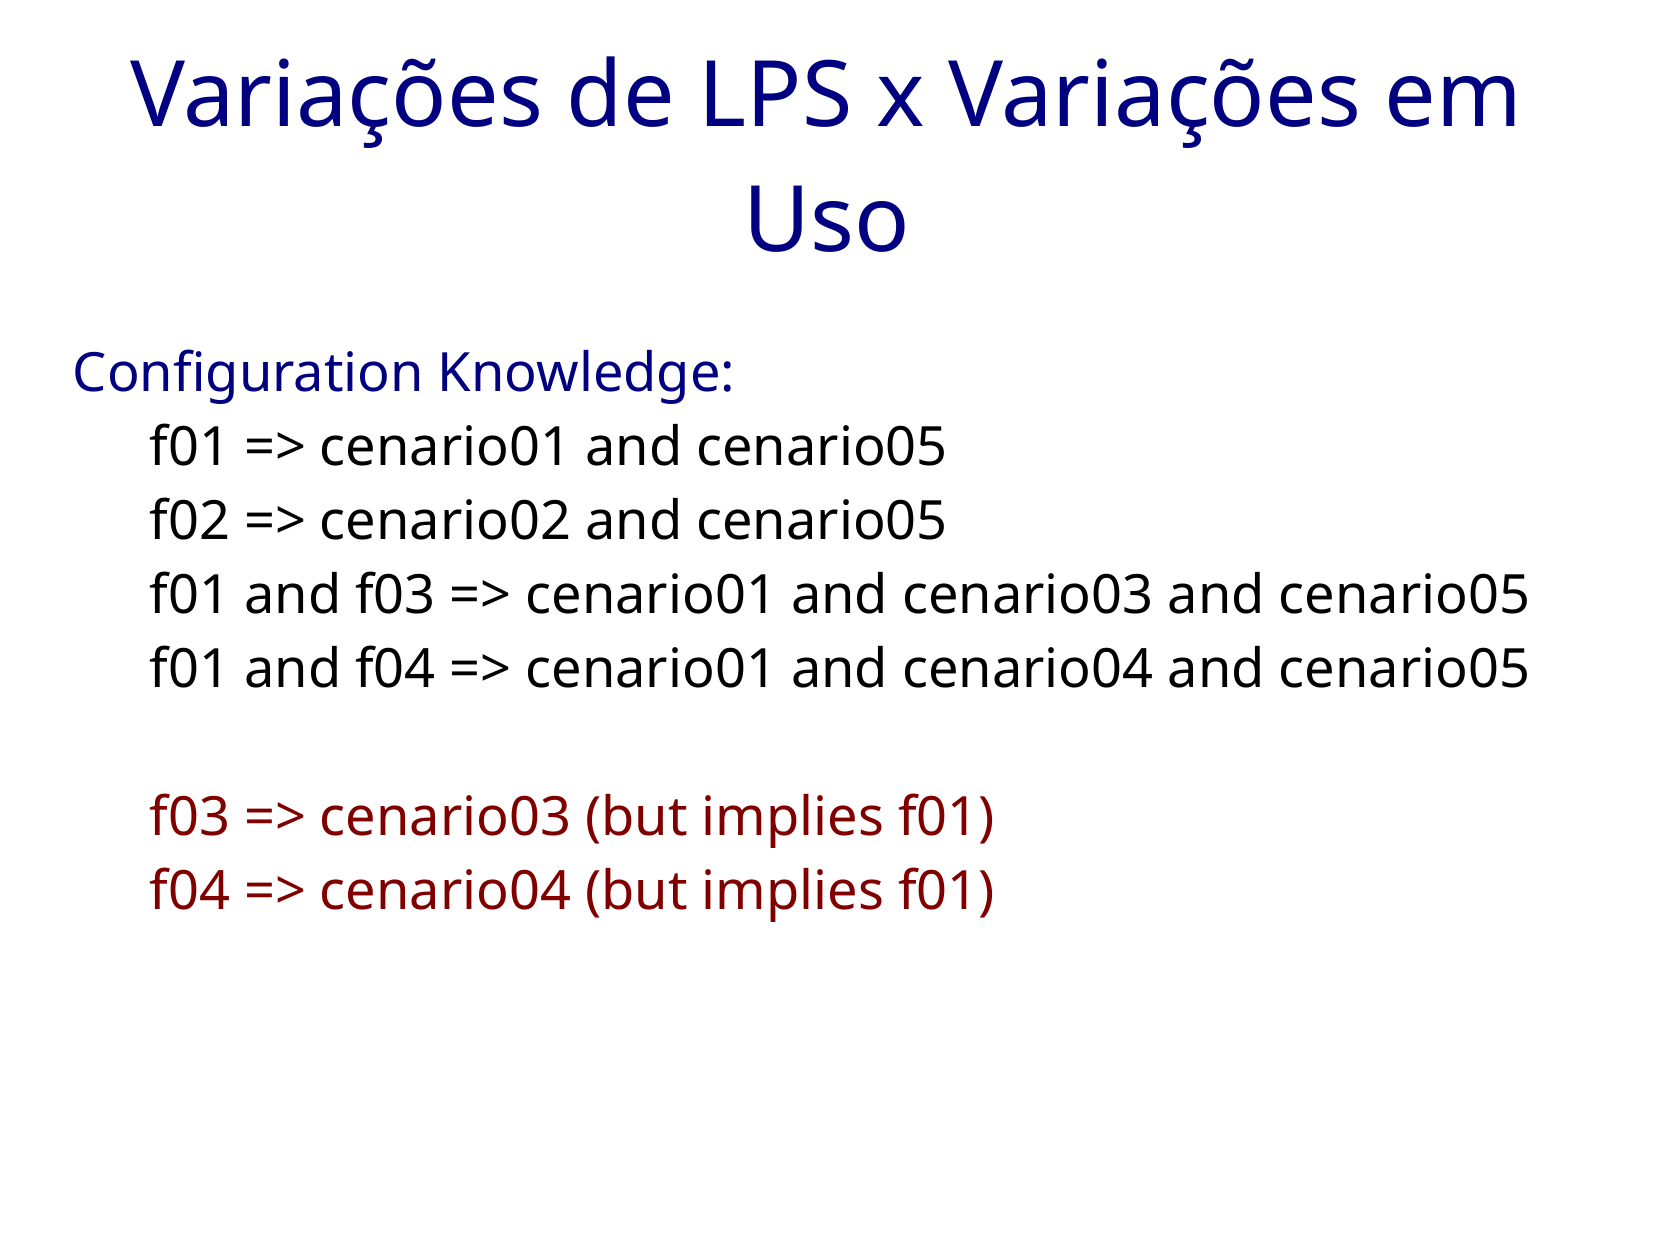

# Variações de LPS x Variações em Uso
Configuration Knowledge:
f01 => cenario01 and cenario05
f02 => cenario02 and cenario05
f01 and f03 => cenario01 and cenario03 and cenario05
f01 and f04 => cenario01 and cenario04 and cenario05
f03 => cenario03 (but implies f01)
f04 => cenario04 (but implies f01)